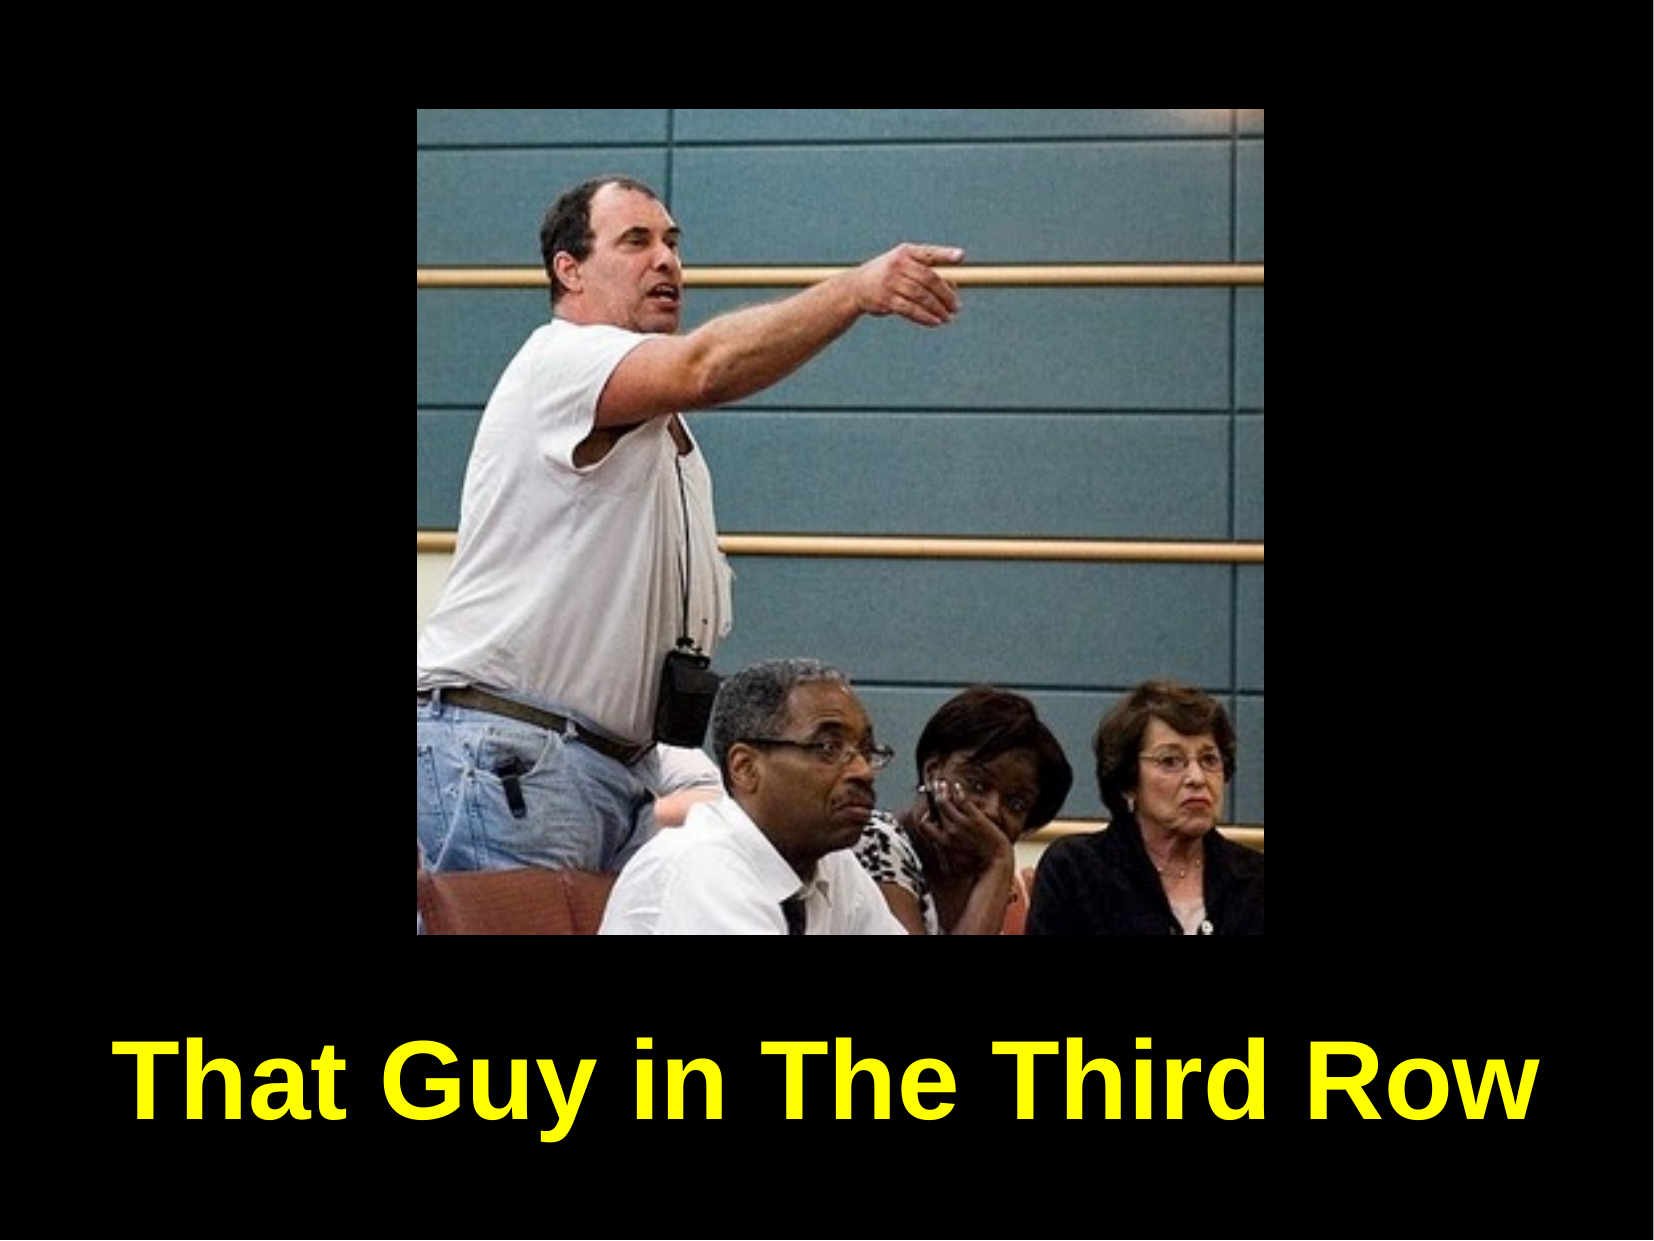

# That Guy in The Third Row